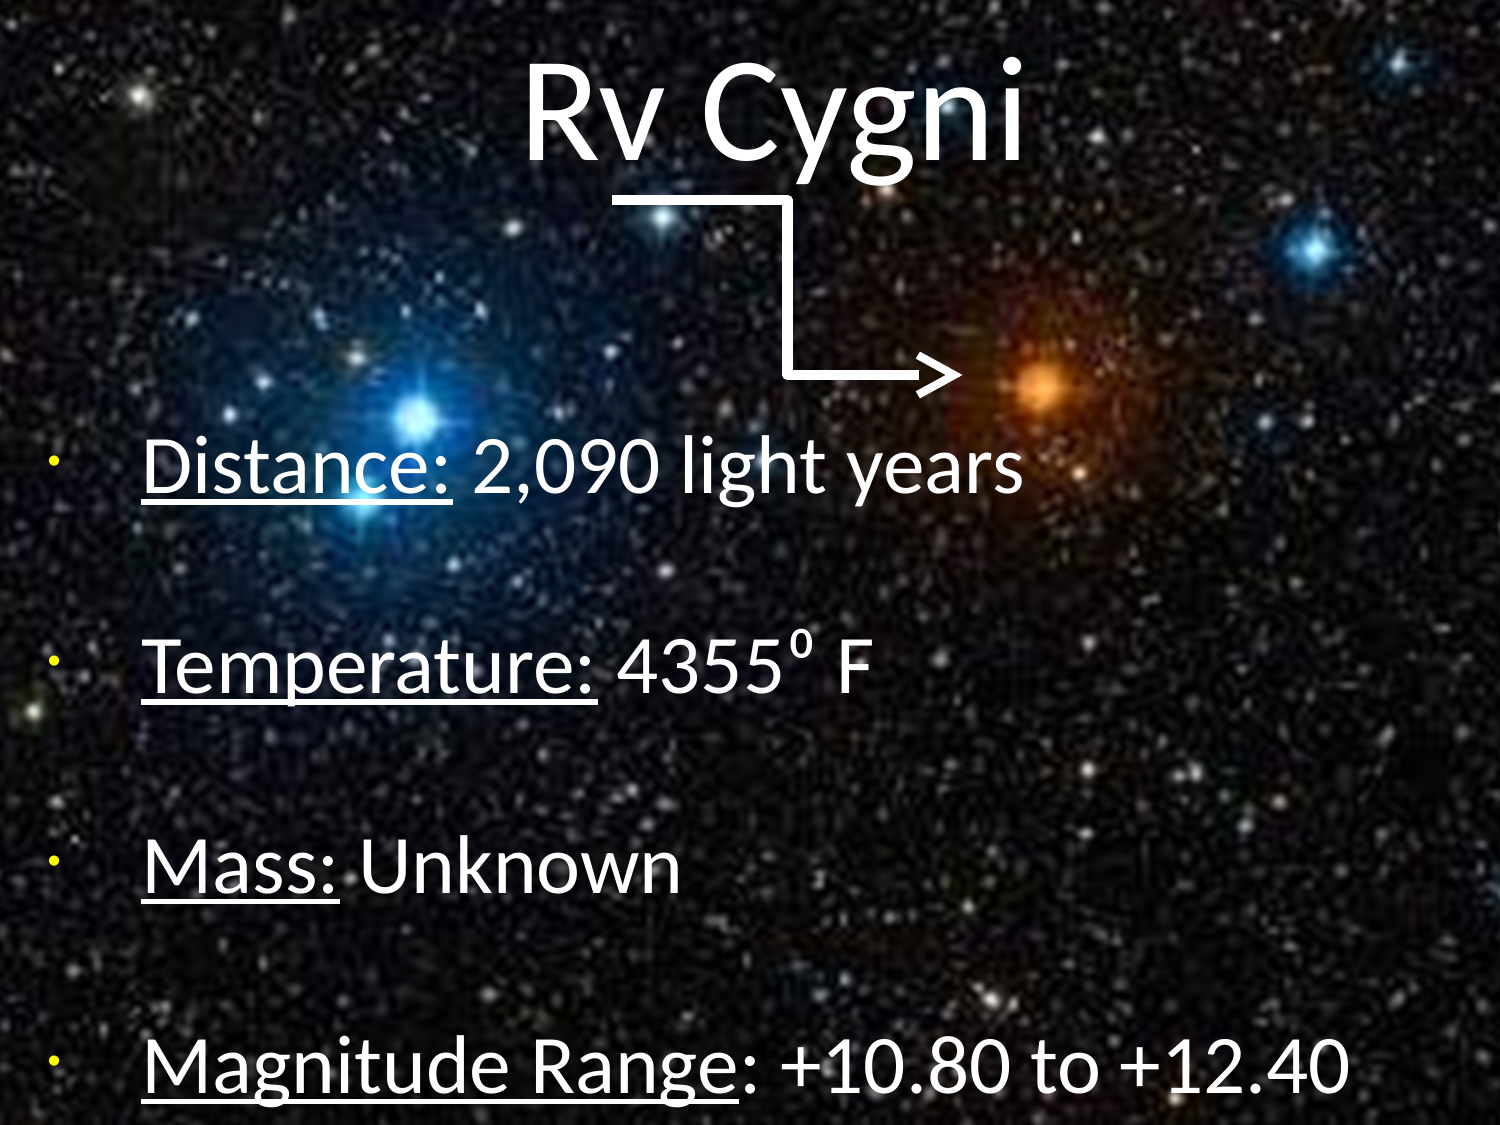

Rv Cygni
Distance: 2,090 light years
Temperature: 4355⁰ F
Mass: Unknown
Magnitude Range: +10.80 to +12.40